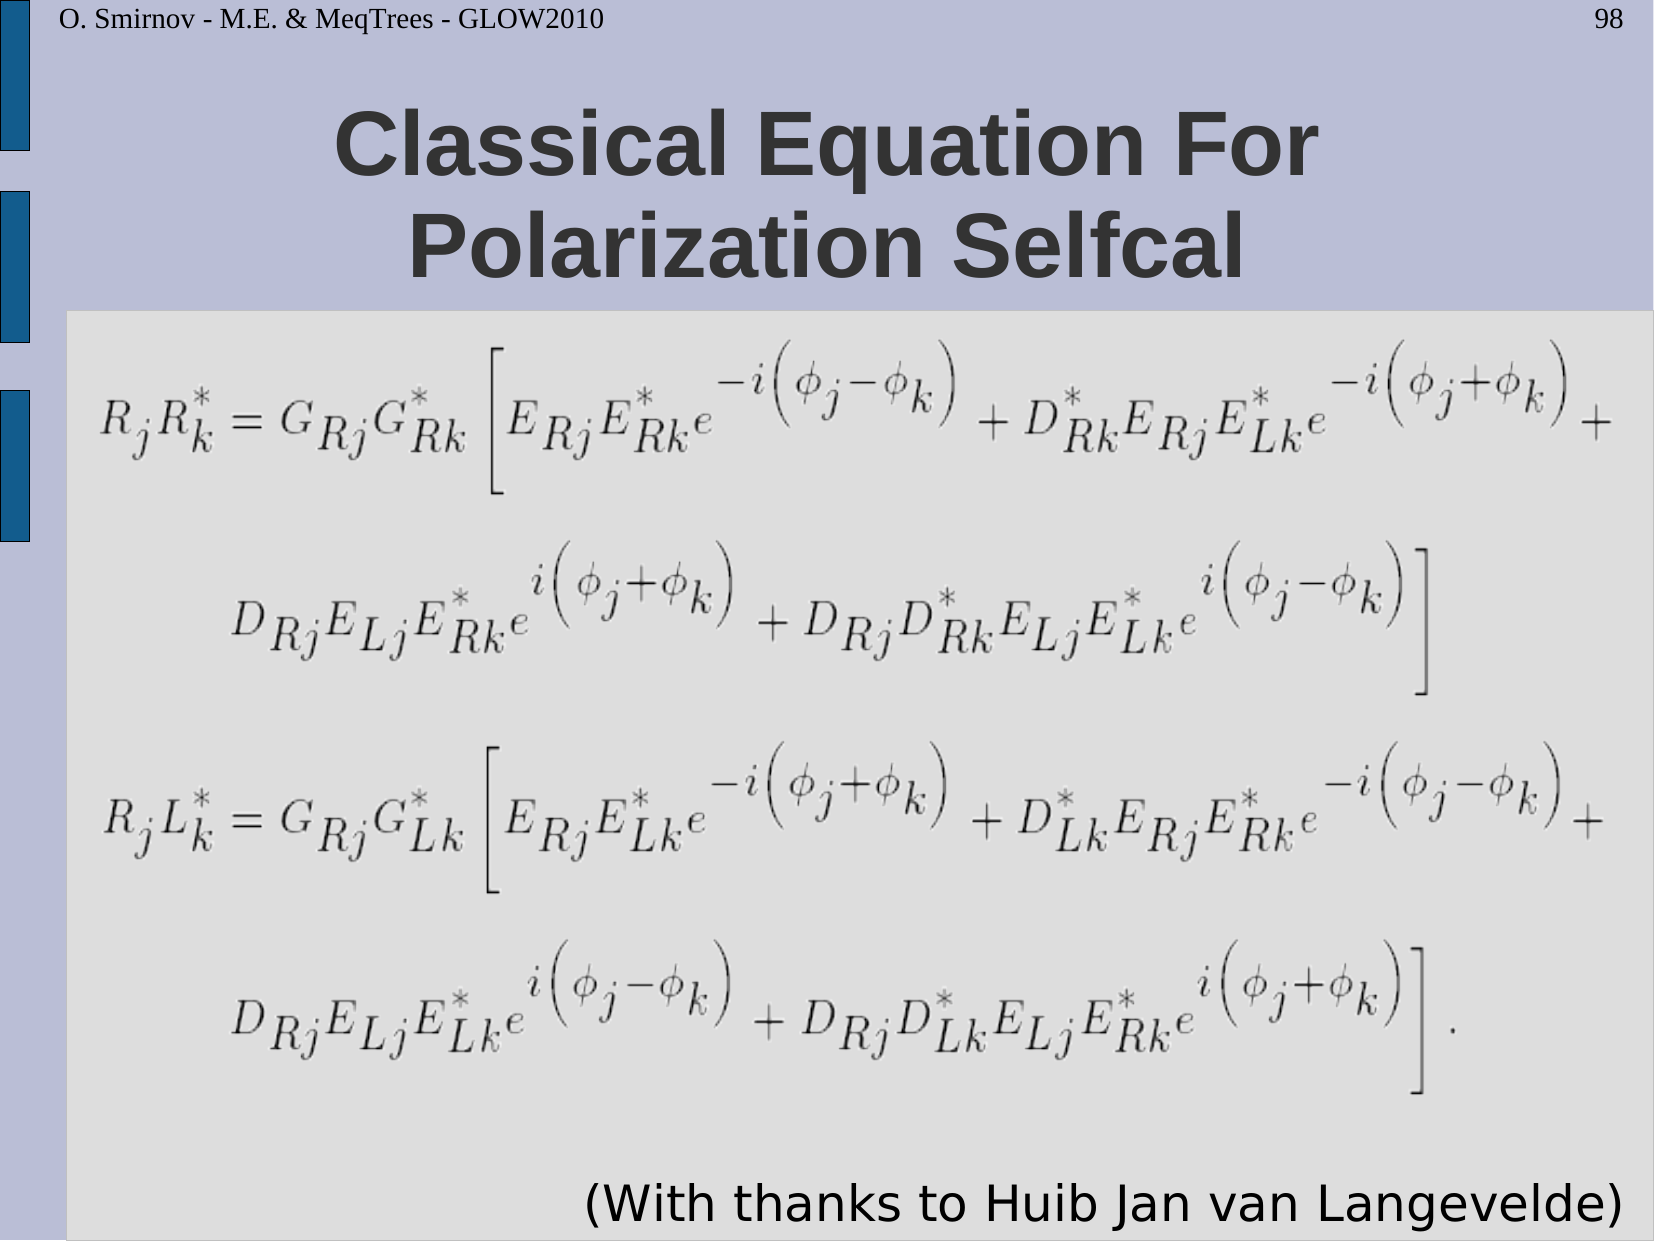

O. Smirnov - M.E. & MeqTrees - GLOW2010
98
# Classical Equation For Polarization Selfcal
(With thanks to Huib Jan van Langevelde)